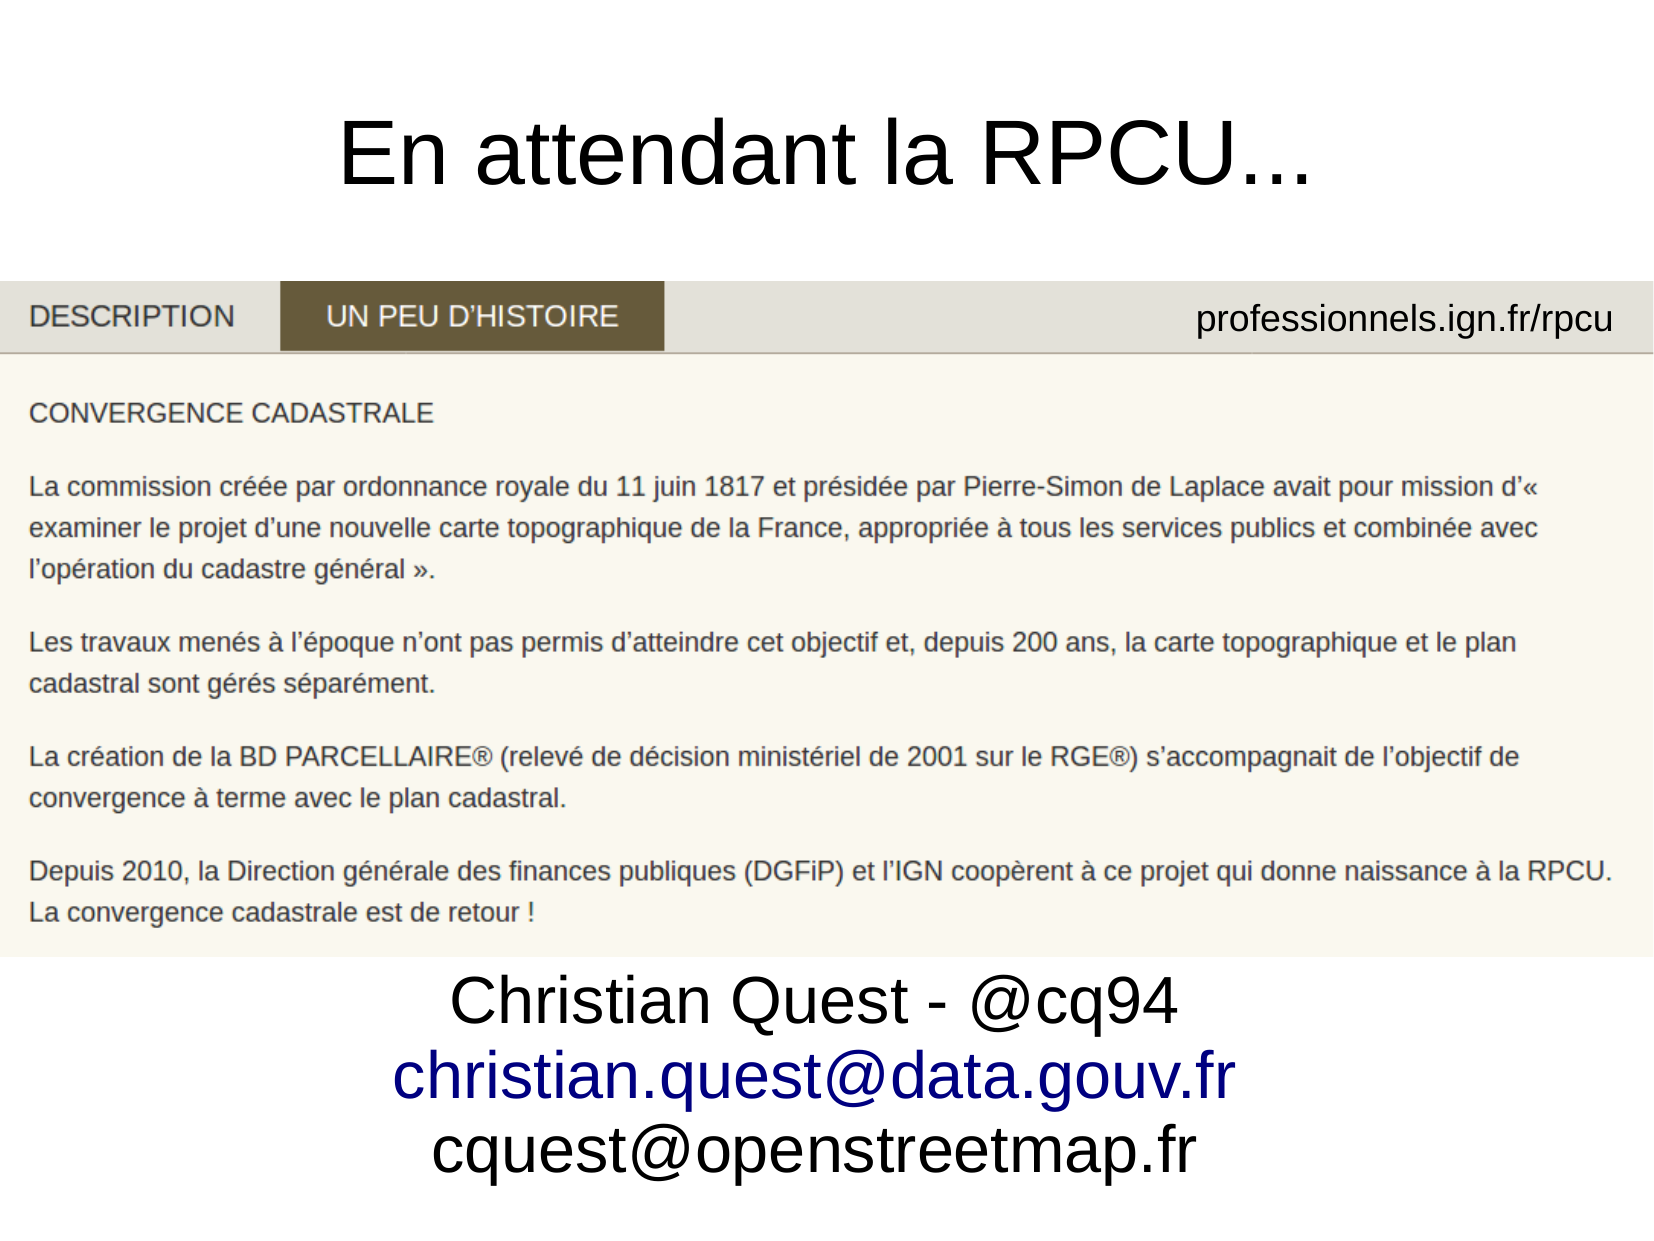

# En attendant la RPCU...
professionnels.ign.fr/rpcu
Christian Quest - @cq94
christian.quest@data.gouv.fr
cquest@openstreetmap.fr